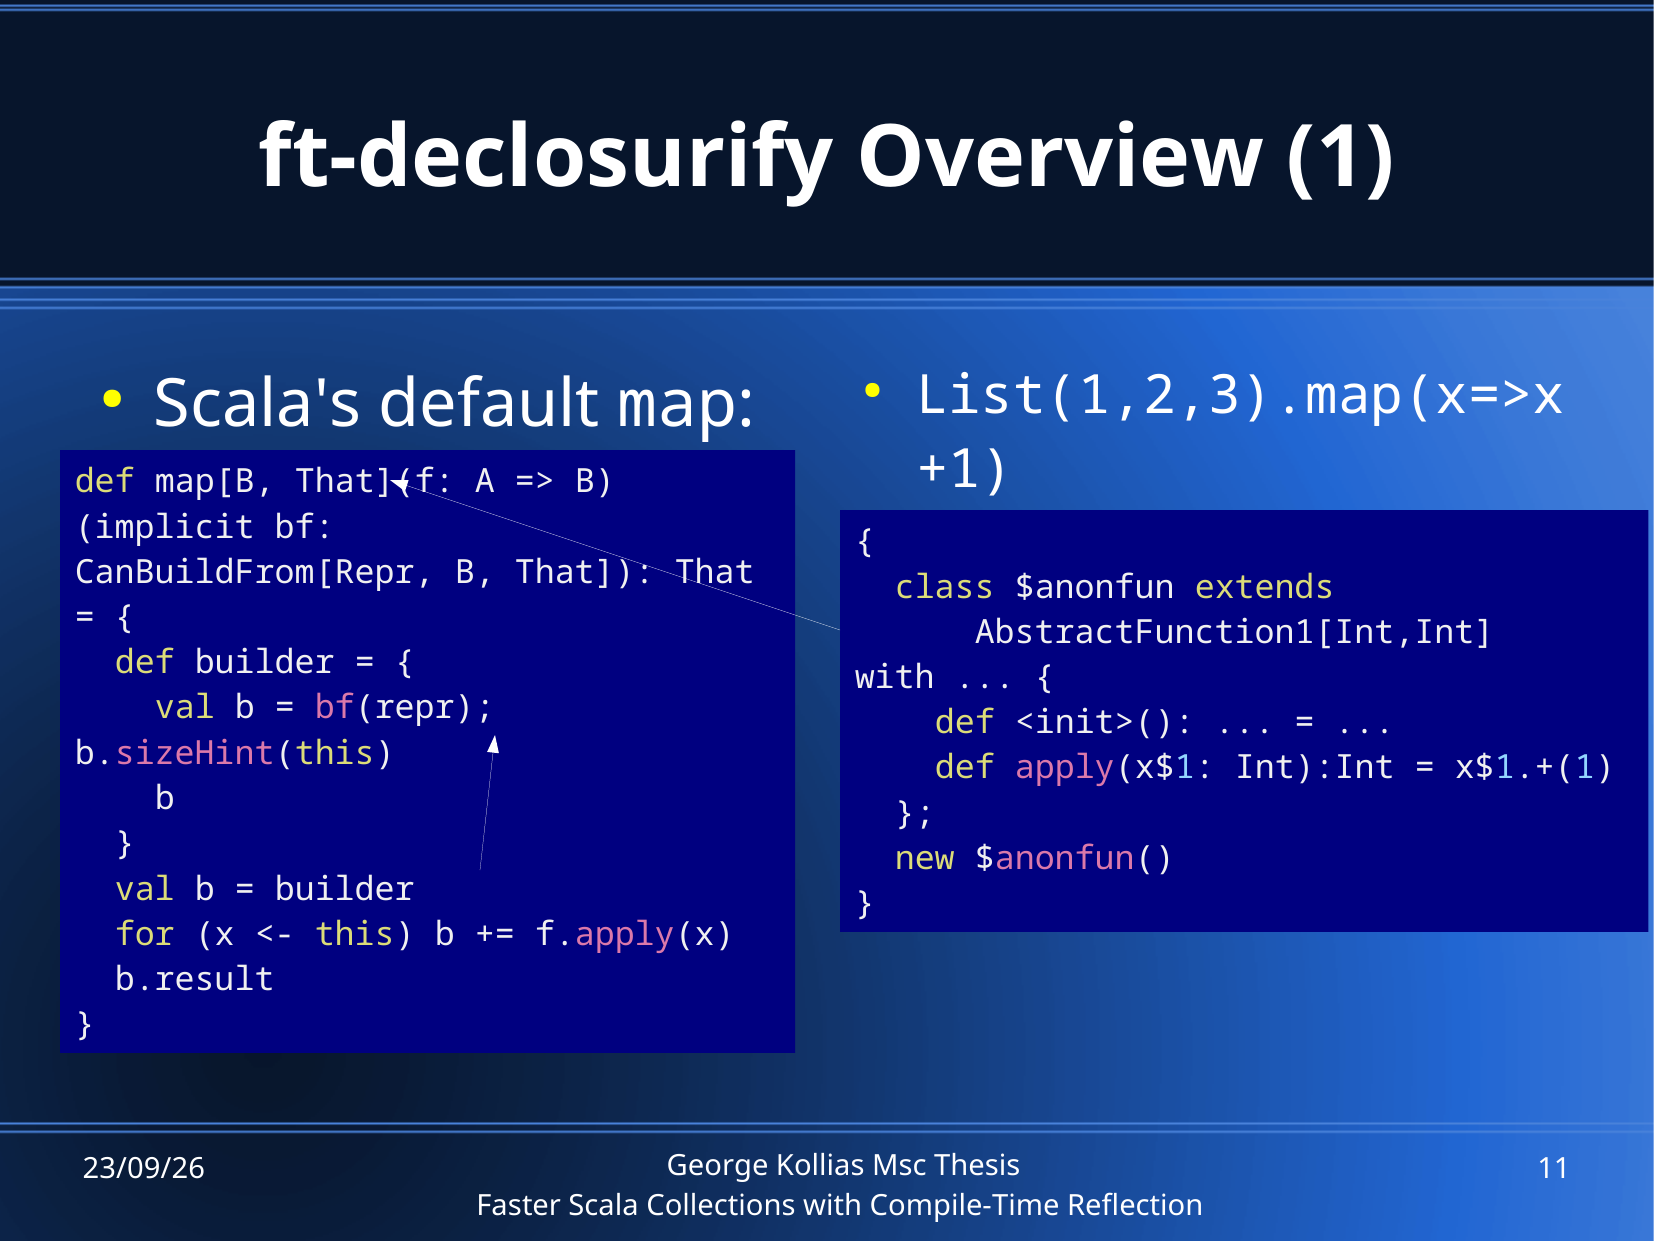

# ft-declosurify Overview (1)
Scala's default map:
List(1,2,3).map(x=>x+1)
x => x + 1:
def map[B, That](f: A => B)(implicit bf: CanBuildFrom[Repr, B, That]): That = {
 def builder = {
 val b = bf(repr); b.sizeHint(this)
 b
 }
 val b = builder
 for (x <- this) b += f.apply(x)
 b.result
}
{
 class $anonfun extends
 AbstractFunction1[Int,Int] with ... {
 def <init>(): ... = ...
 def apply(x$1: Int):Int = x$1.+(1)
 };
 new $anonfun()
}
megamorphic virtual call
11